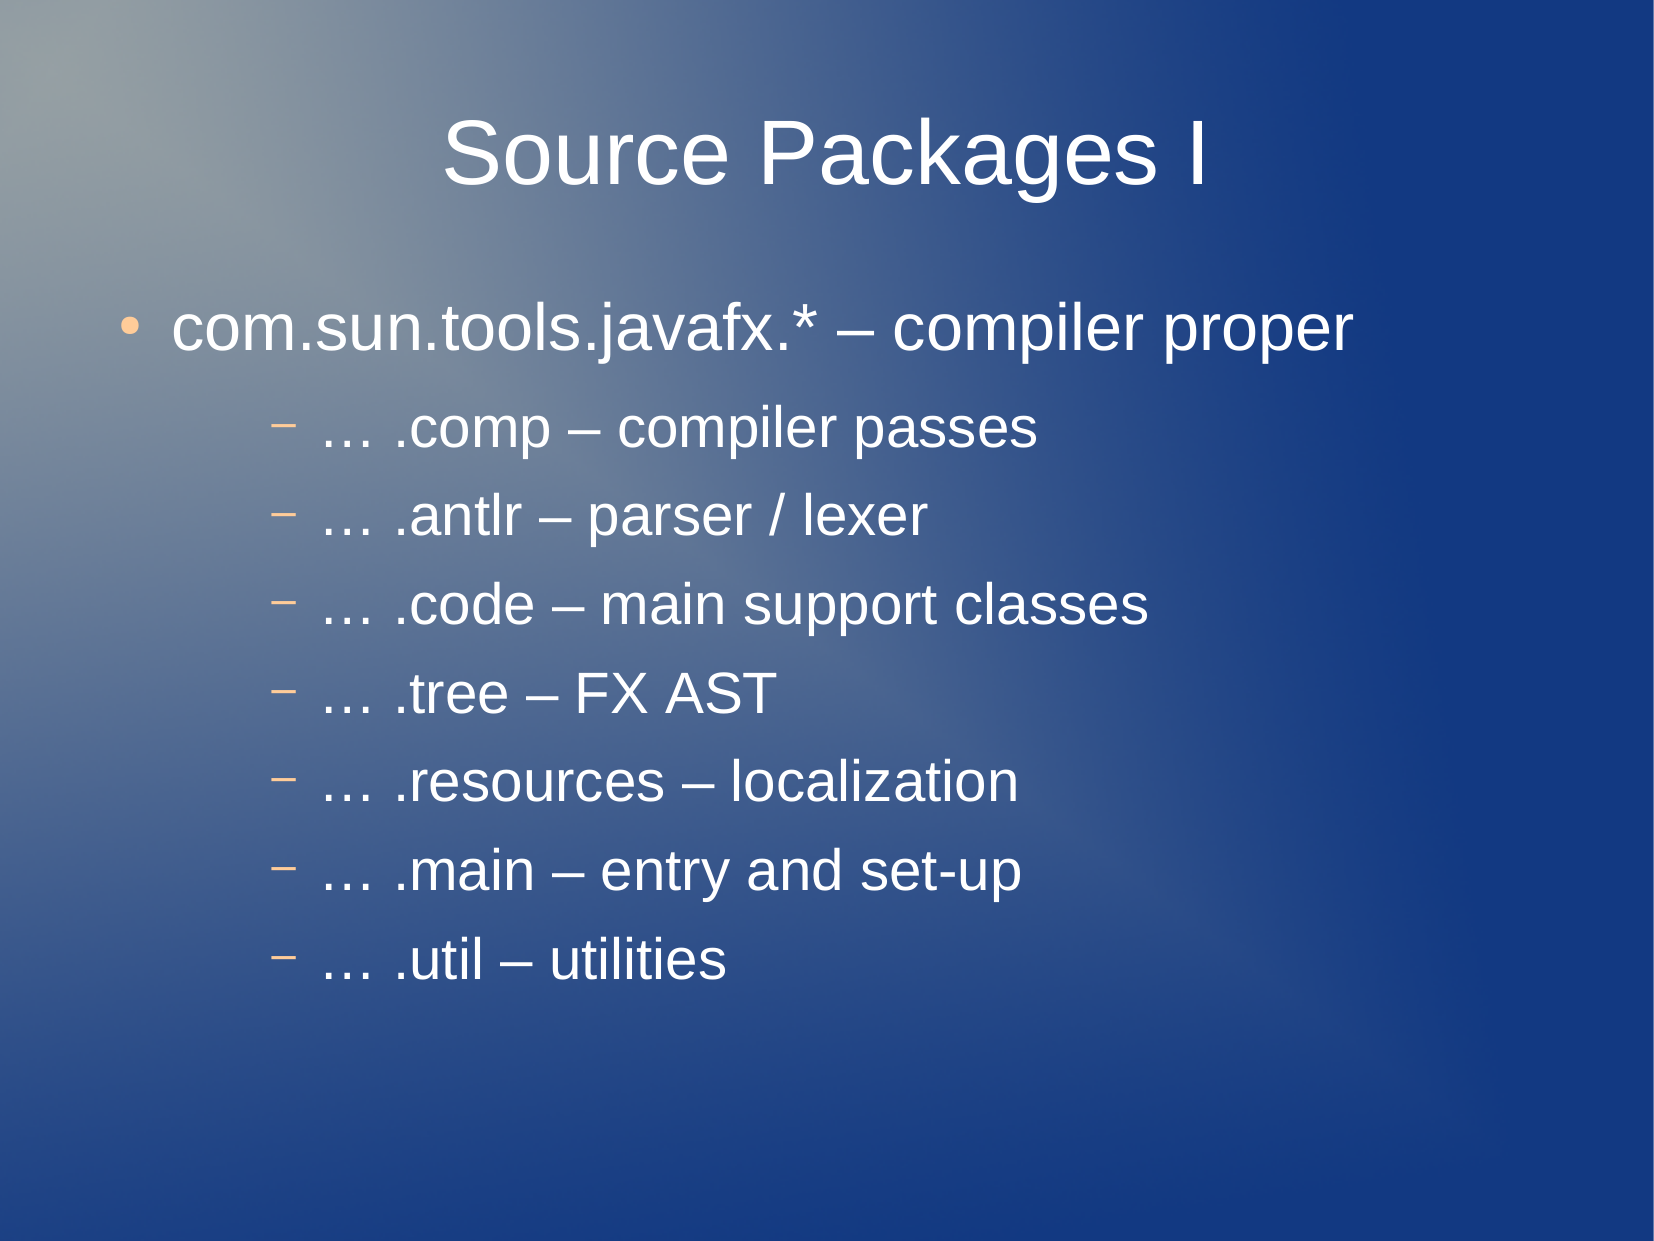

# Source Packages I
com.sun.tools.javafx.* – compiler proper
… .comp – compiler passes
… .antlr – parser / lexer
… .code – main support classes
… .tree – FX AST
… .resources – localization
… .main – entry and set-up
… .util – utilities